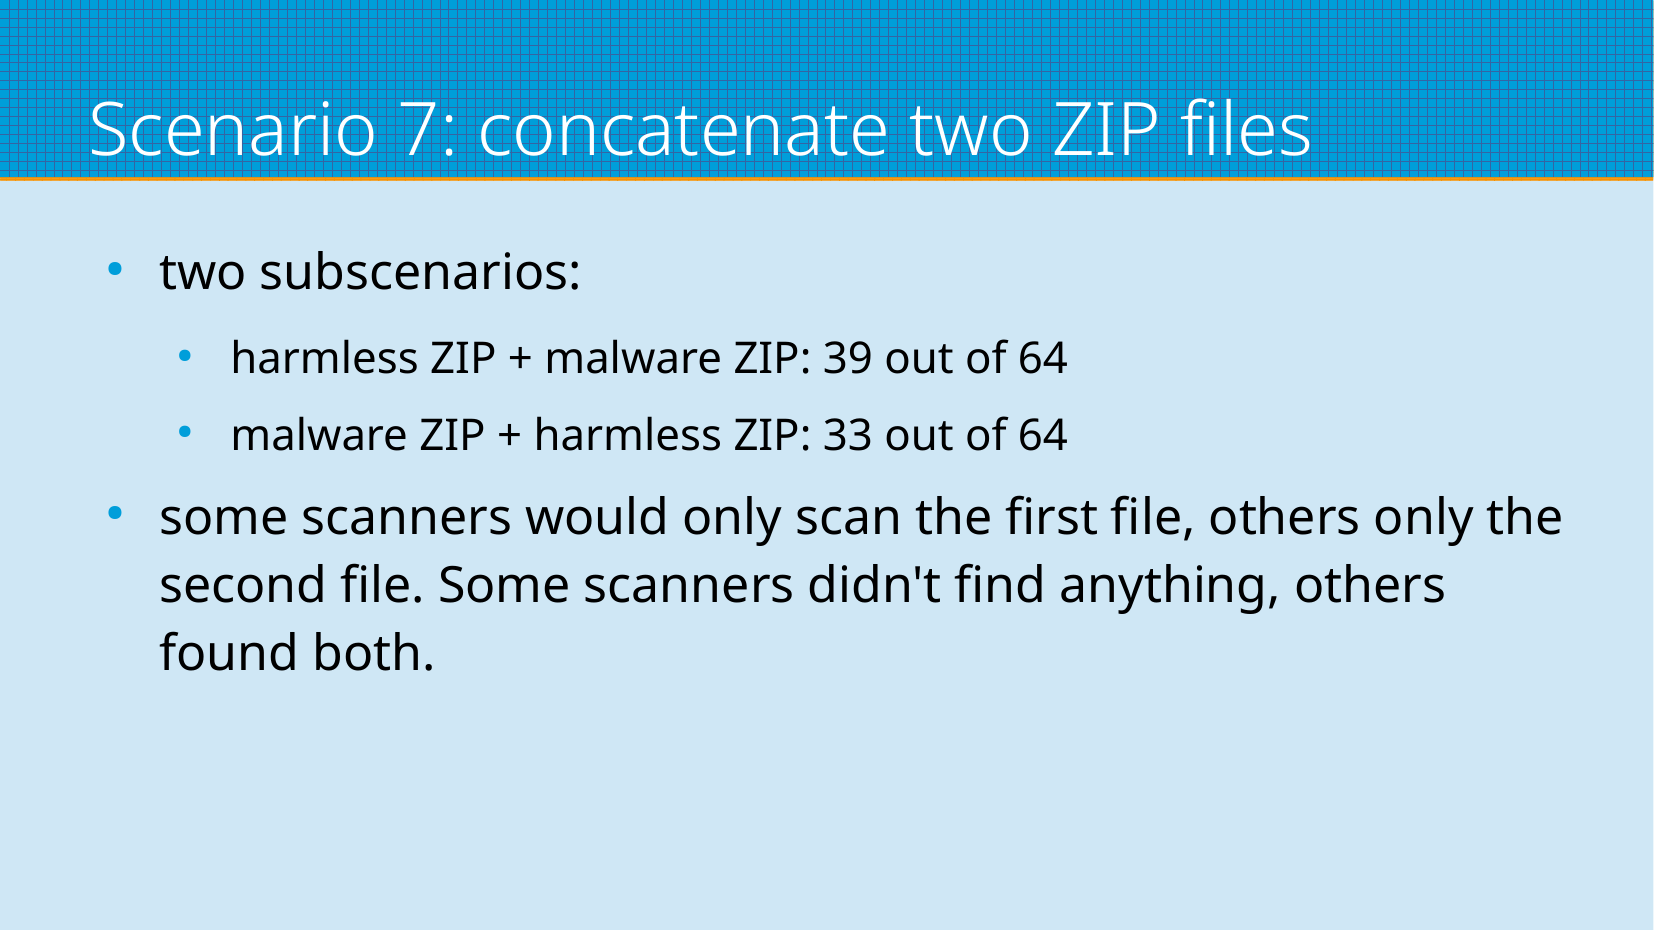

# Scenario 7: concatenate two ZIP files
two subscenarios:
harmless ZIP + malware ZIP: 39 out of 64
malware ZIP + harmless ZIP: 33 out of 64
some scanners would only scan the first file, others only the second file. Some scanners didn't find anything, others found both.